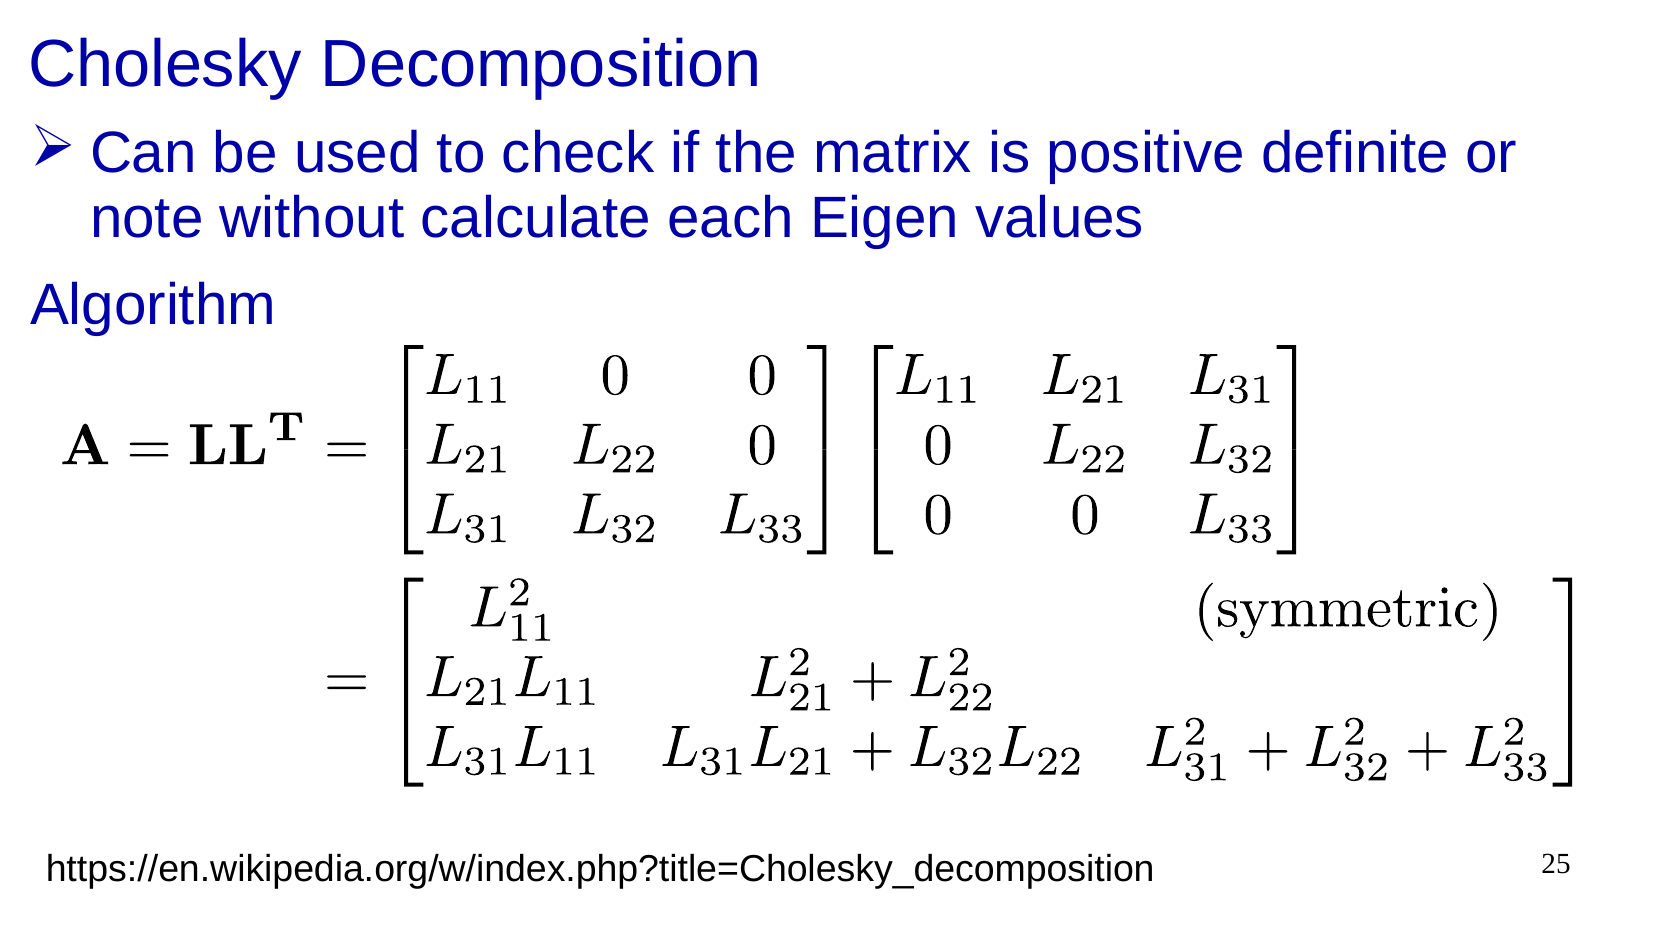

# Cholesky Decomposition
Can be used to check if the matrix is positive definite or note without calculate each Eigen values
Algorithm
https://en.wikipedia.org/w/index.php?title=Cholesky_decomposition
25